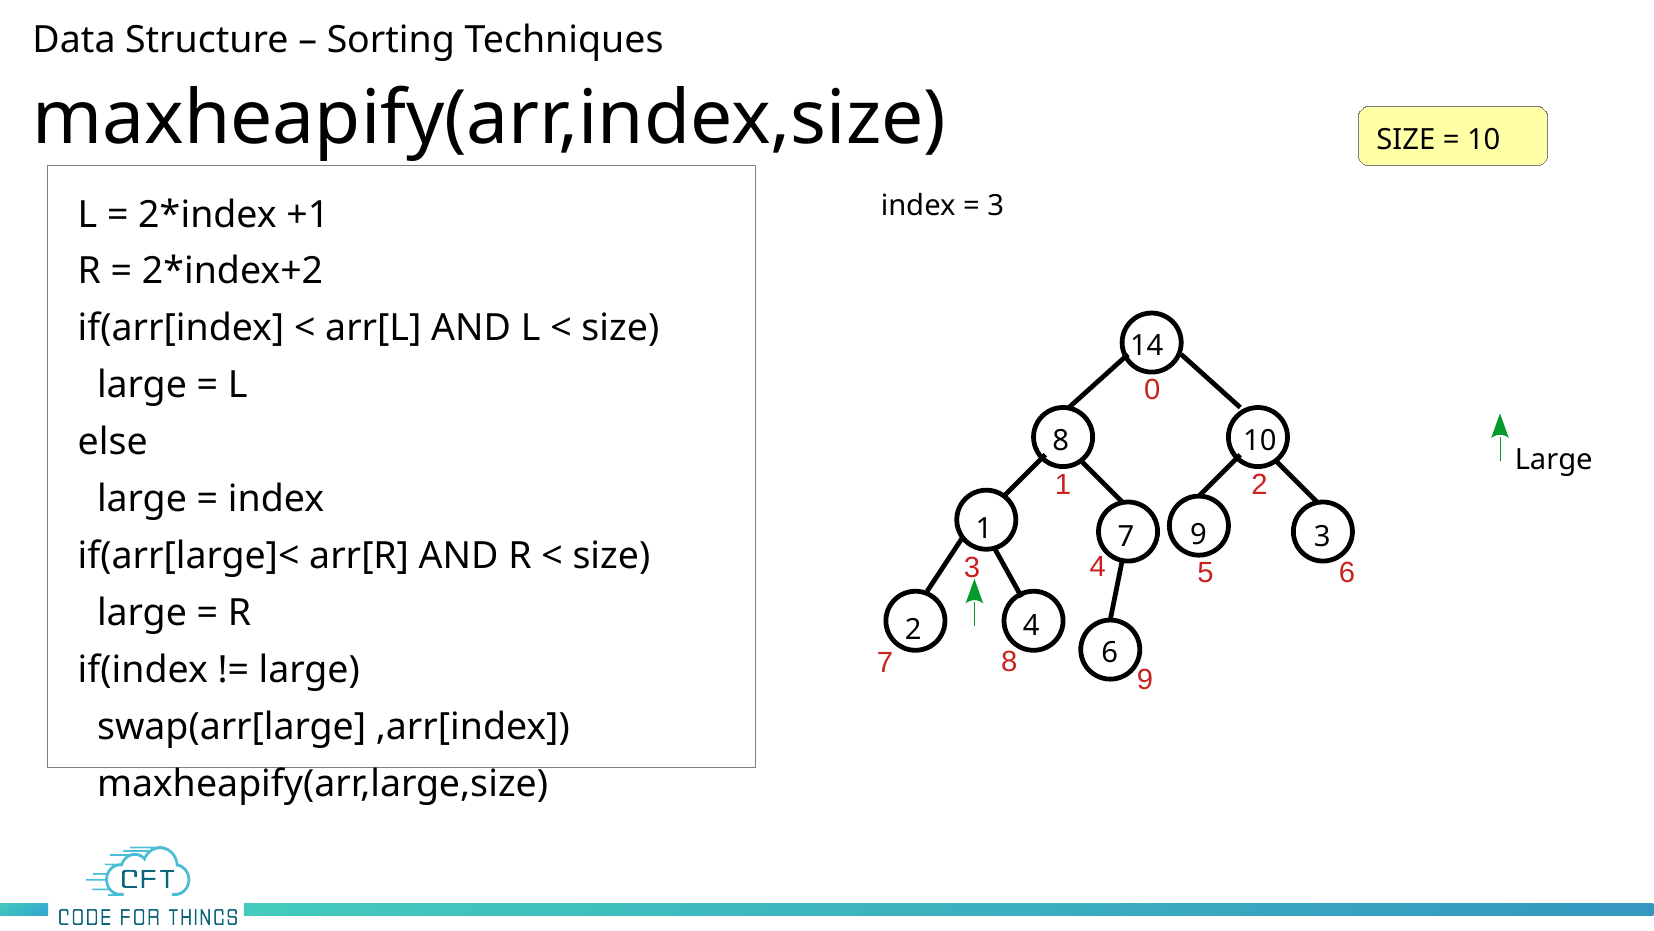

# Data Structure – Sorting Techniques maxheapify(arr,index,size)
SIZE = 10
index = 3
 L = 2*index +1
 R = 2*index+2
 if(arr[index] < arr[L] AND L < size)
 large = L
 else
 large = index
 if(arr[large]< arr[R] AND R < size)
 large = R
 if(index != large)
 swap(arr[large] ,arr[index])
 maxheapify(arr,large,size)
 14
0
8
10
Large
1
2
1
9
7
3
4
3
5
6
4
2
6
8
7
9